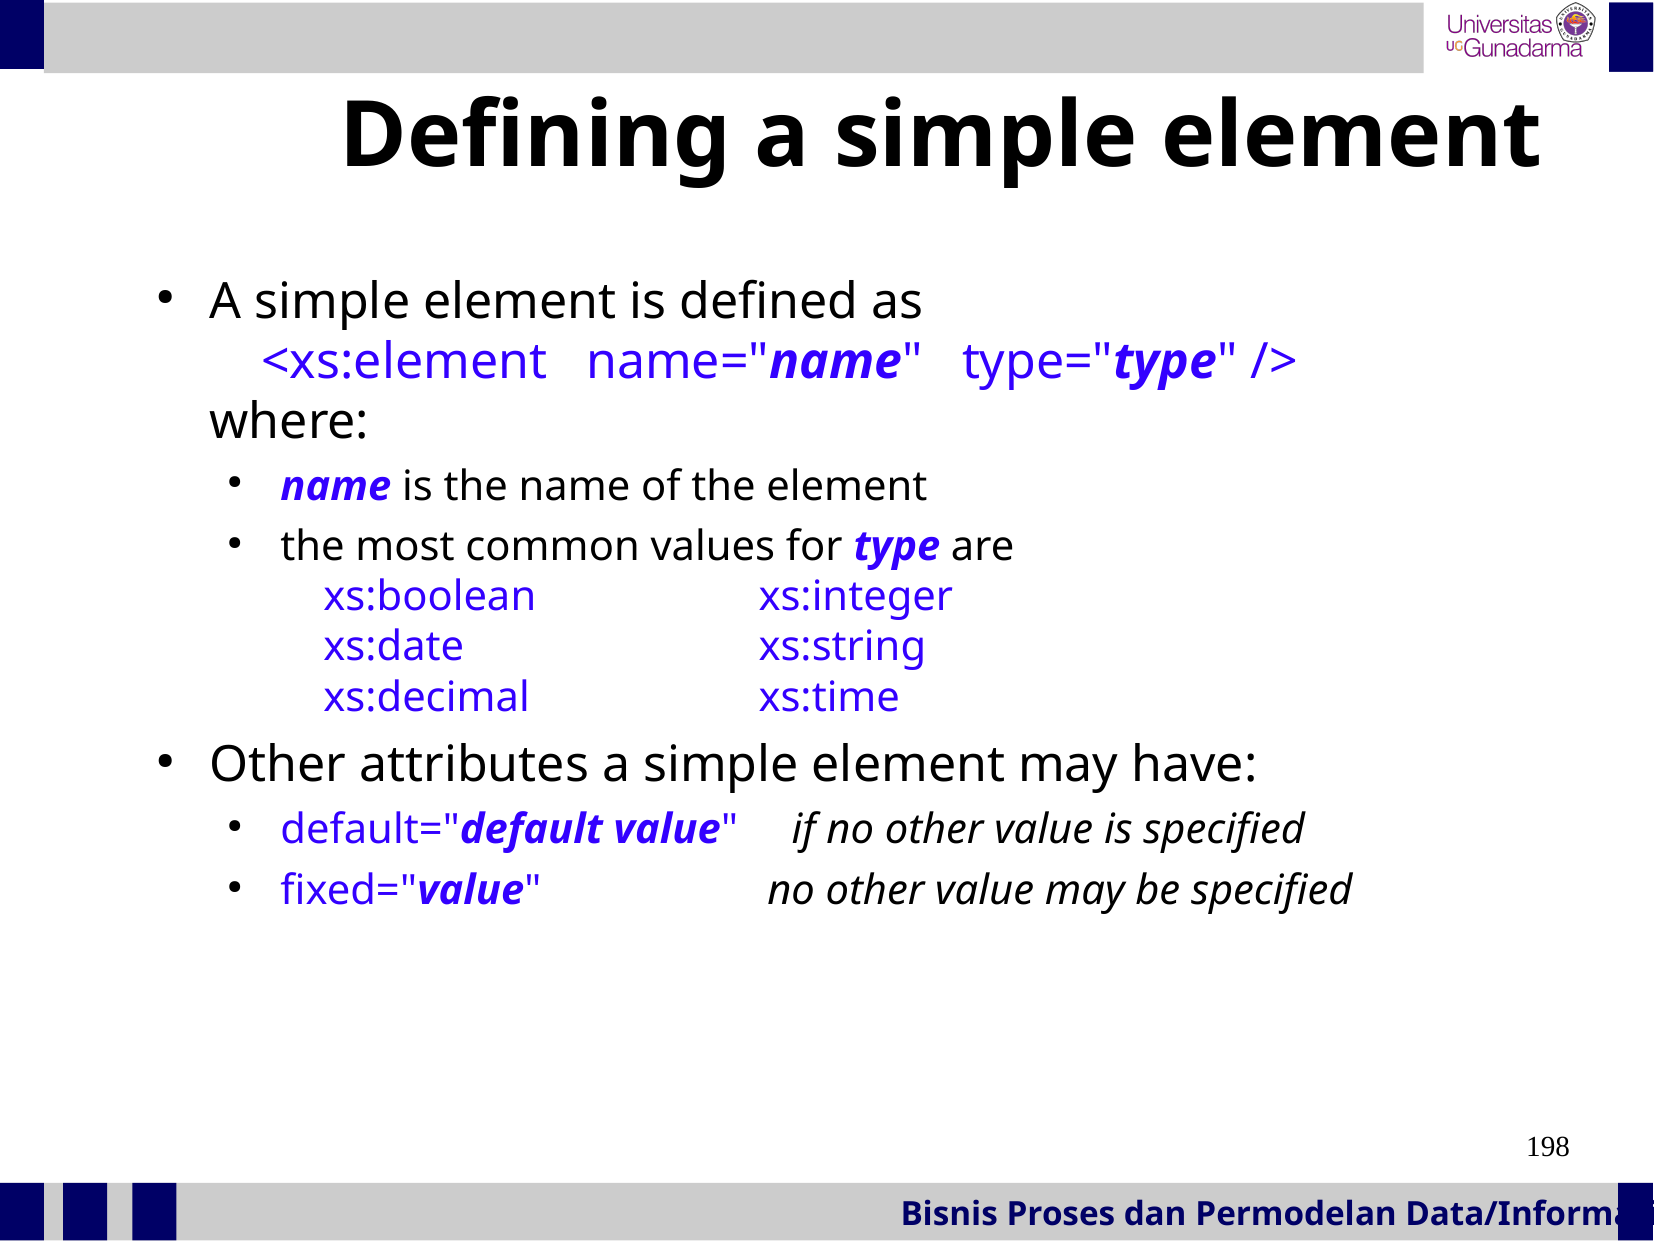

# Defining a simple element
A simple element is defined as
 <xs:element name="name" type="type" />
where:
name is the name of the element
the most common values for type are
 xs:boolean		xs:integer
 xs:date		xs:string
 xs:decimal		xs:time
Other attributes a simple element may have:
default="default value" if no other value is specified
fixed="value" no other value may be specified
198